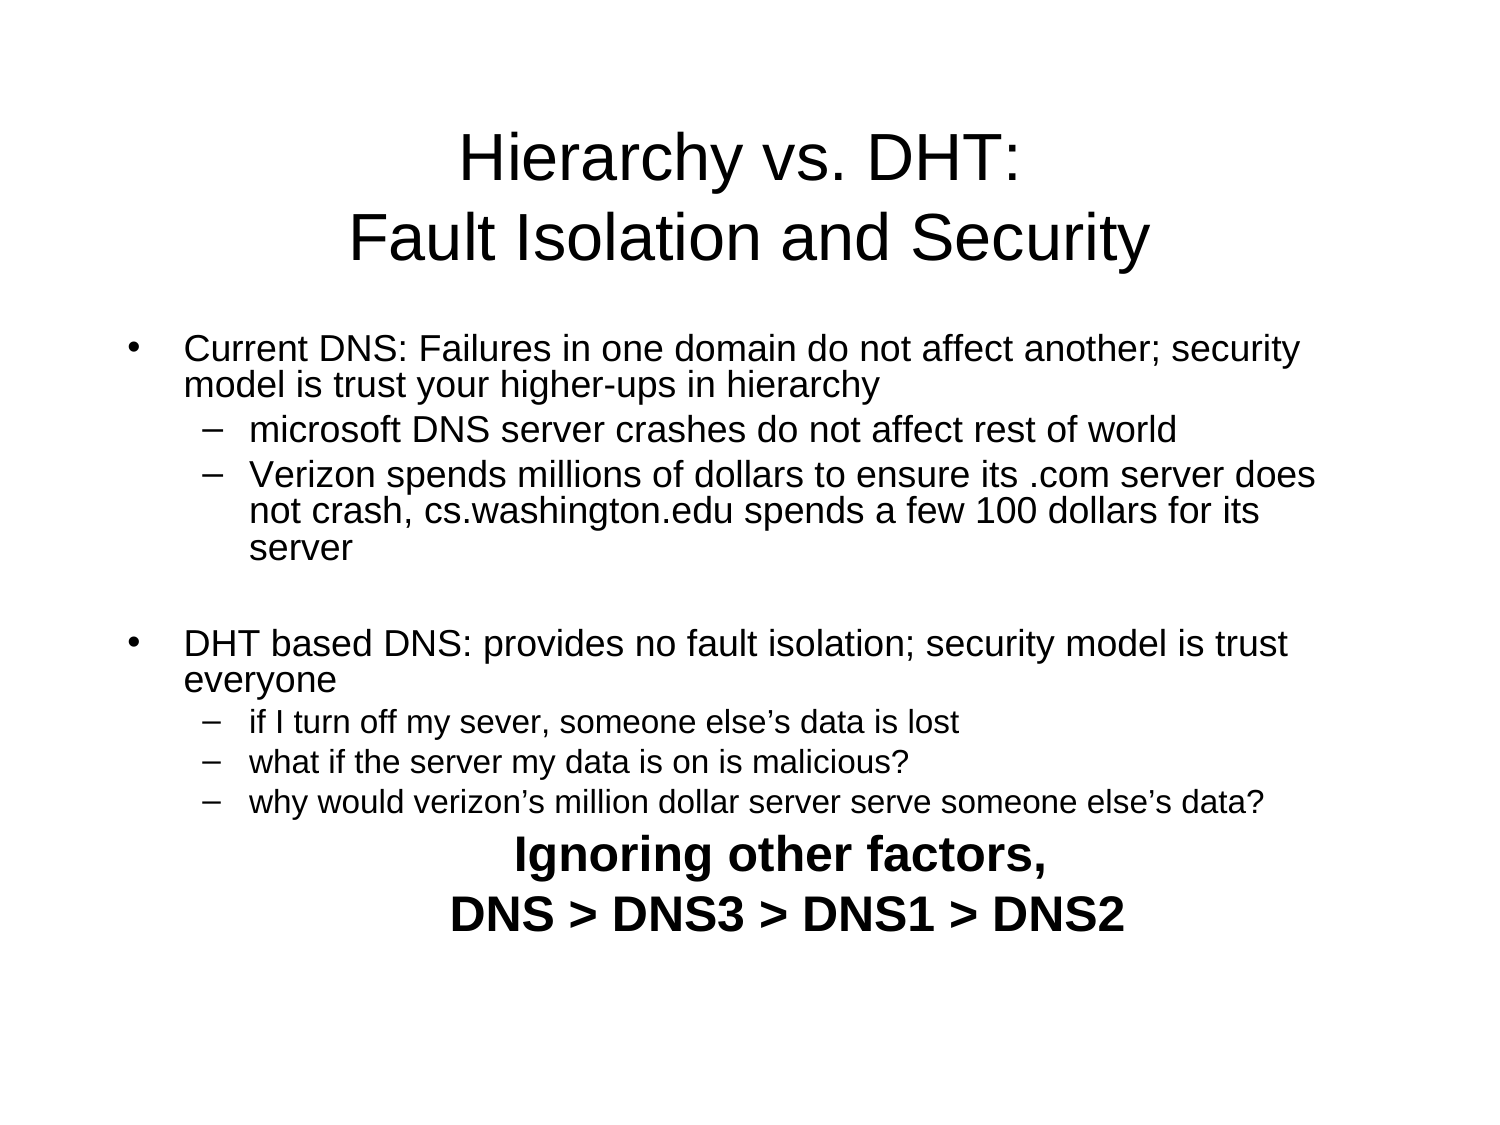

# Hierarchy vs. DHT: Fault Isolation and Security
Current DNS: Failures in one domain do not affect another; security model is trust your higher-ups in hierarchy
microsoft DNS server crashes do not affect rest of world
Verizon spends millions of dollars to ensure its .com server does not crash, cs.washington.edu spends a few 100 dollars for its server
DHT based DNS: provides no fault isolation; security model is trust everyone
if I turn off my sever, someone else’s data is lost
what if the server my data is on is malicious?
why would verizon’s million dollar server serve someone else’s data?
Ignoring other factors,
DNS > DNS3 > DNS1 > DNS2